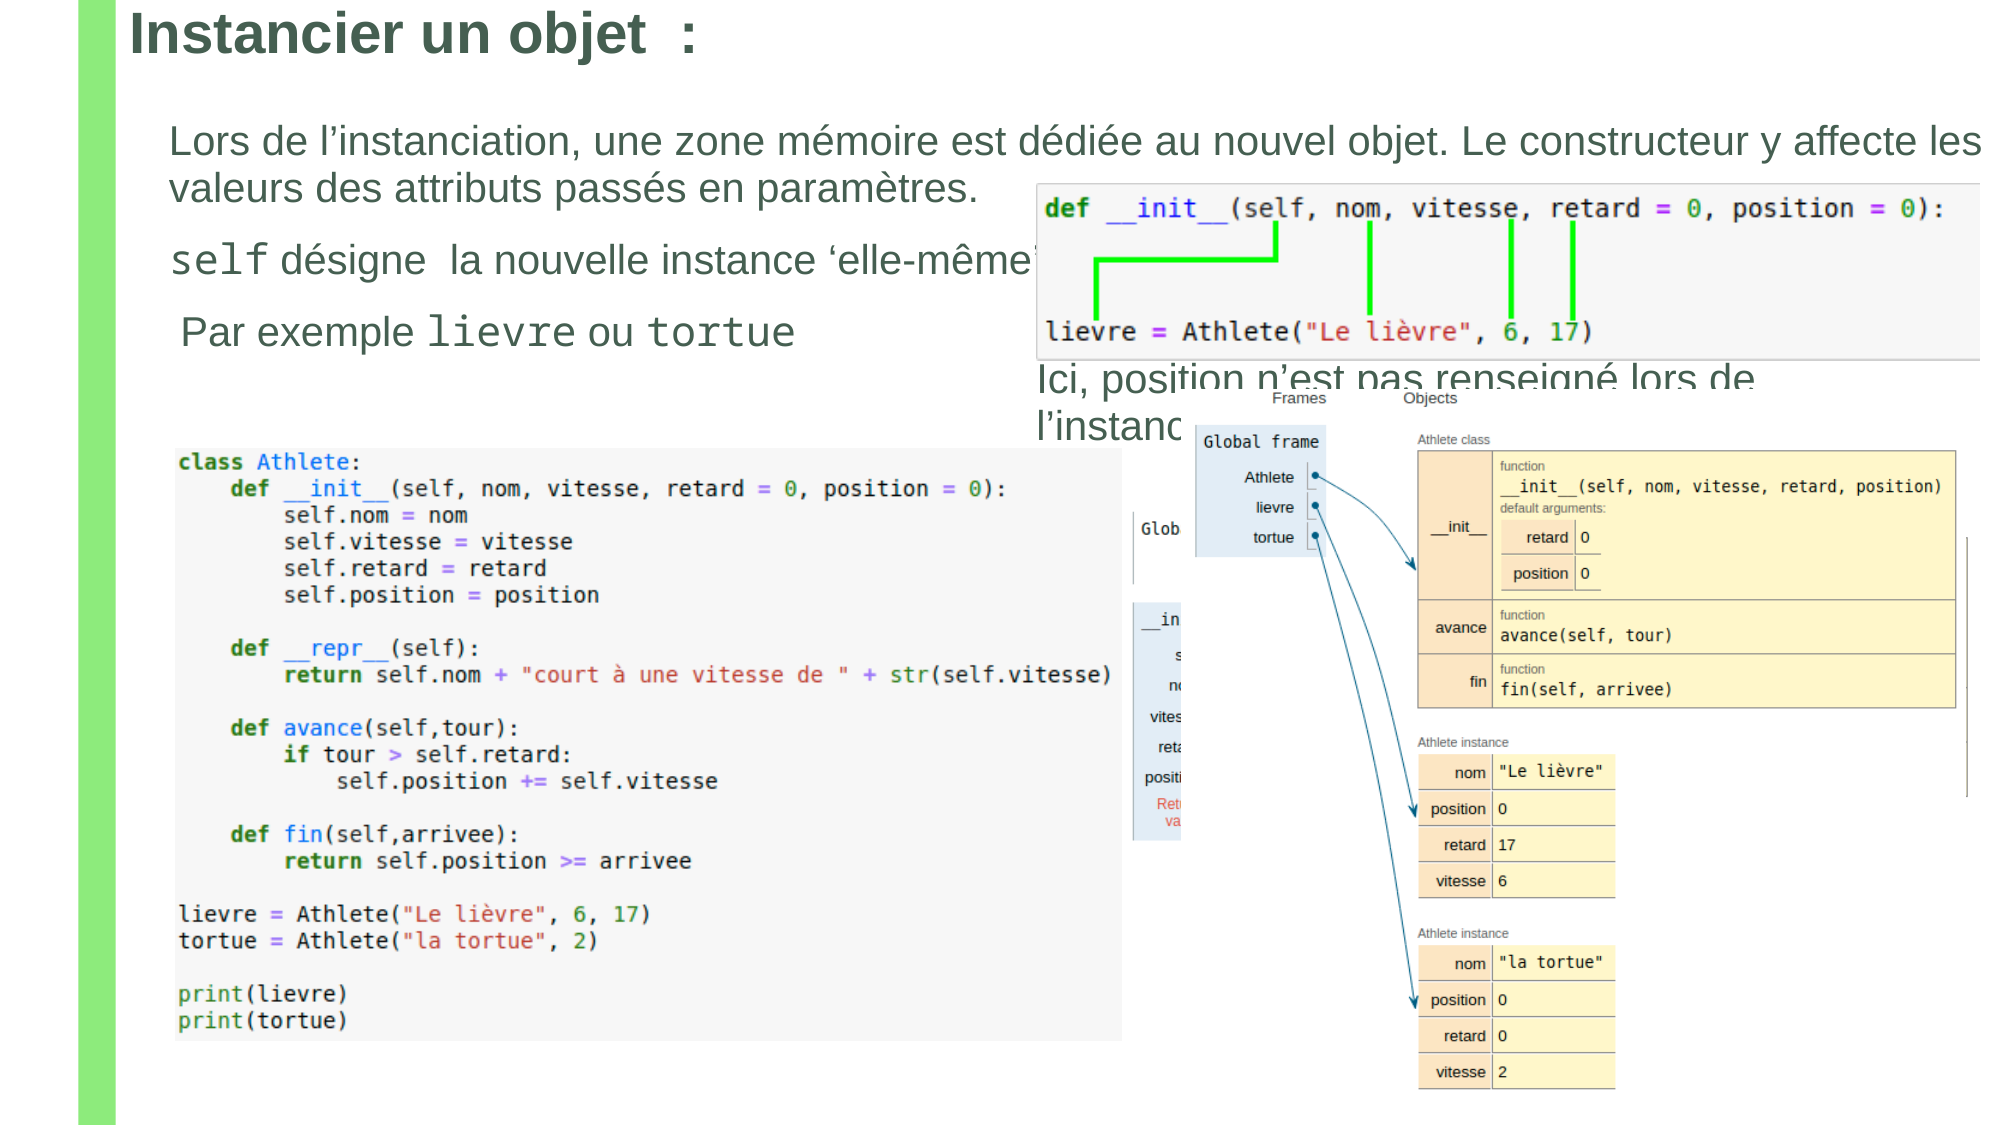

Instancier un objet :
Lors de l’instanciation, une zone mémoire est dédiée au nouvel objet. Le constructeur y affecte les valeurs des attributs passés en paramètres.
self désigne la nouvelle instance ‘elle-même’.
 Par exemple lievre ou tortue
Ici, position n’est pas renseigné lors de l’instanciation : Il prendra la valeur par défaut (0)